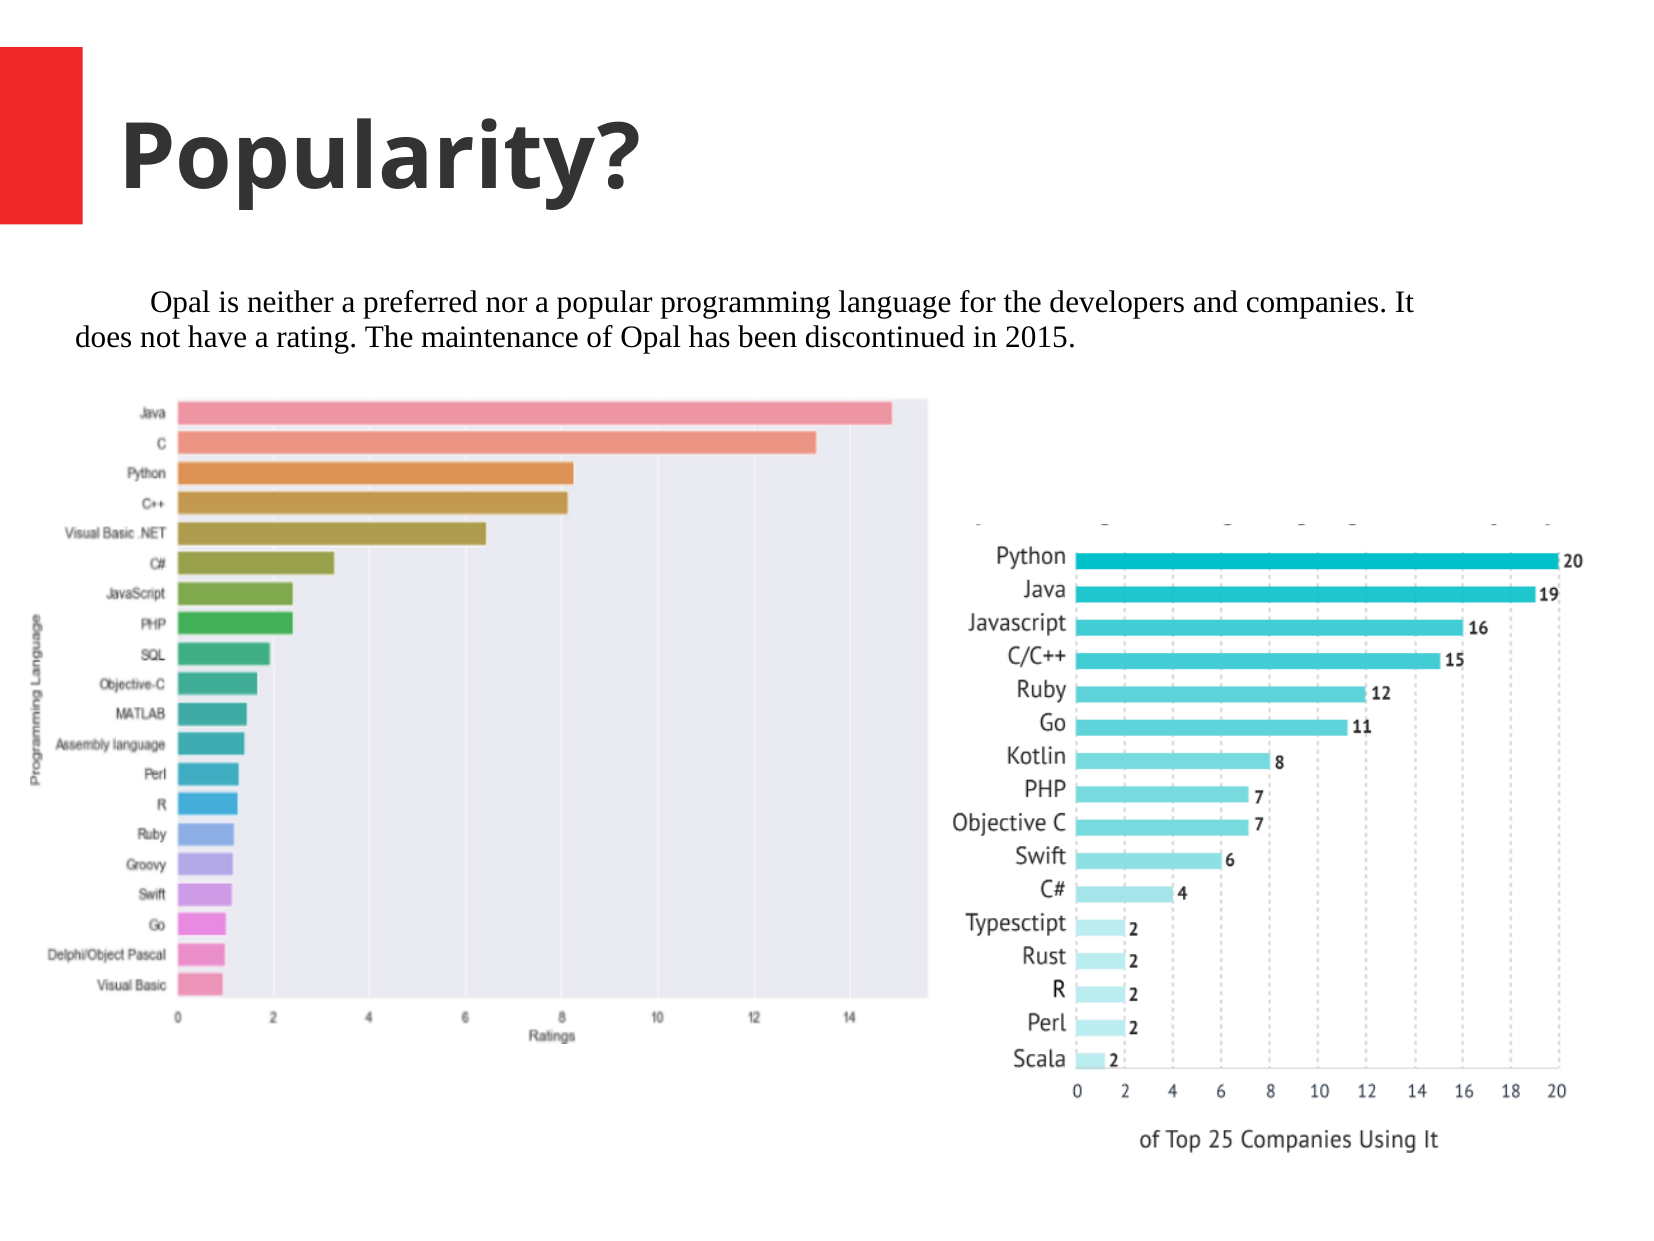

# Popularity?
 	Opal is neither a preferred nor a popular programming language for the developers and companies. It does not have a rating. The maintenance of Opal has been discontinued in 2015.